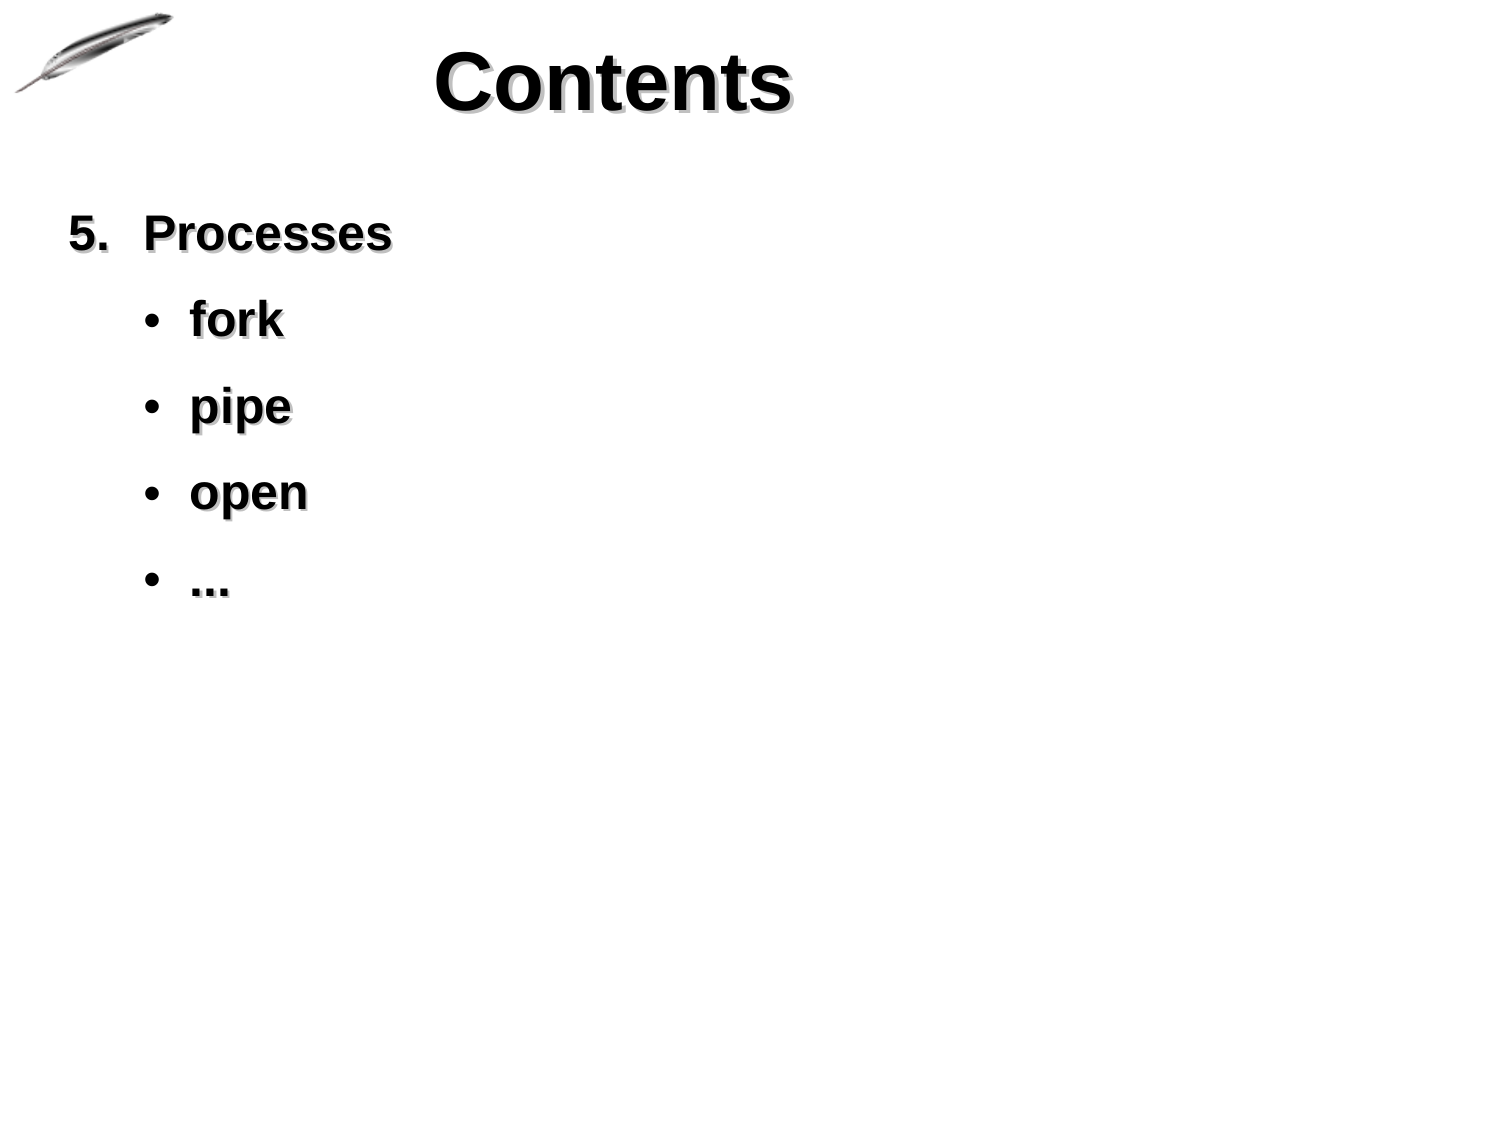

# Contents
Processes
fork
pipe
open
...